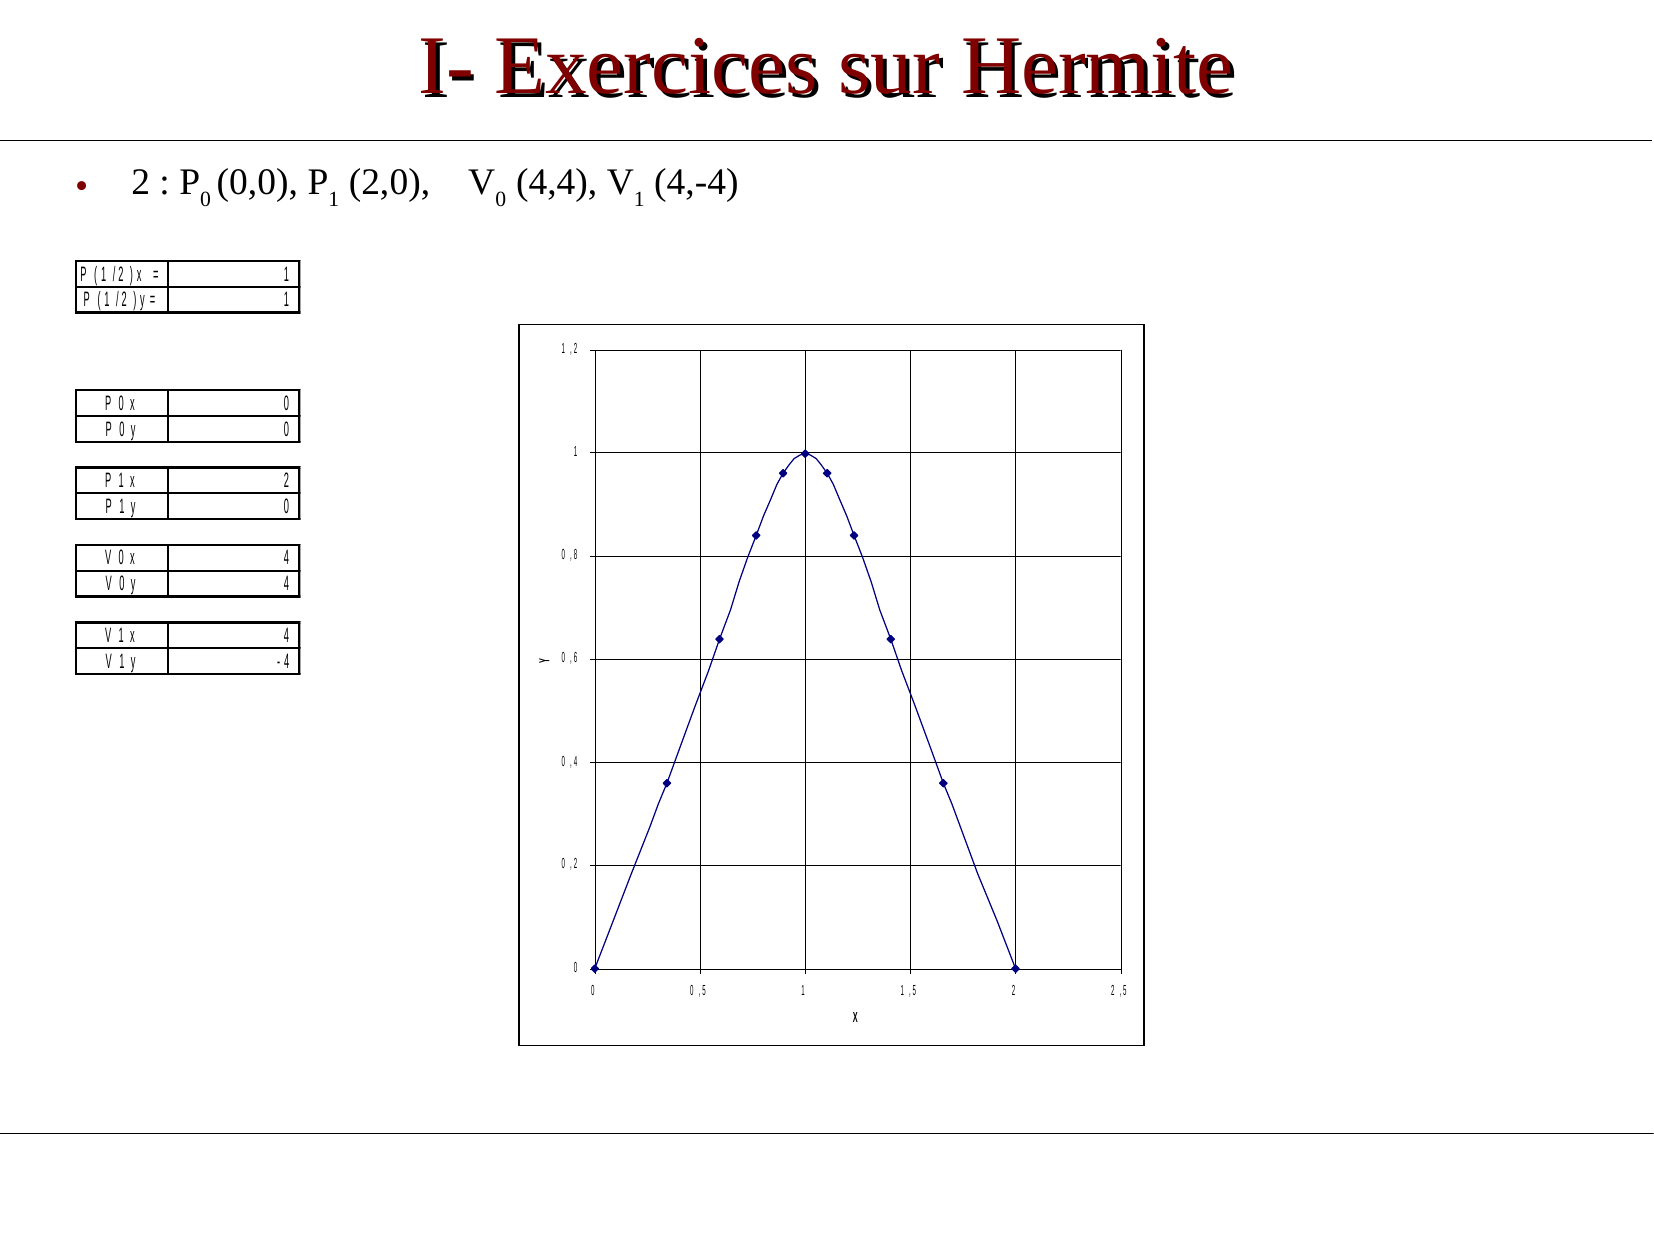

# I- Exercices sur Hermite
2 : P0 (0,0), P1 (2,0), V0 (4,4), V1 (4,-4)